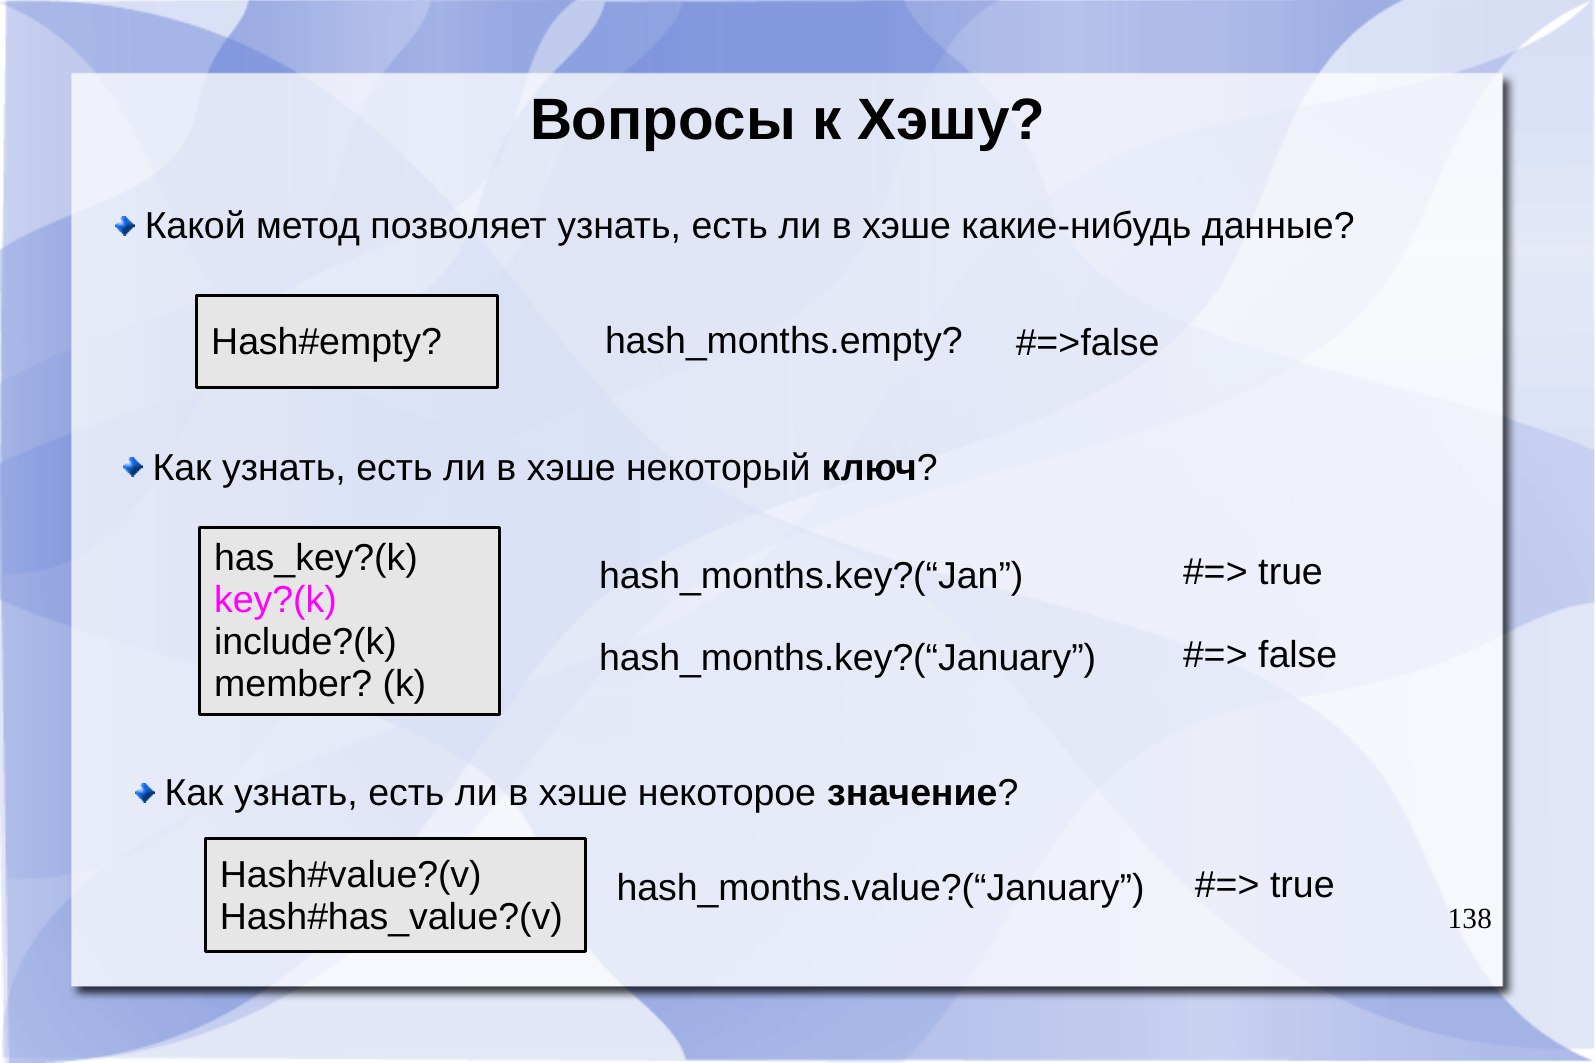

# Вопросы к Хэшу?
 Какой метод позволяет узнать, есть ли в хэше какие-нибудь данные?
Hash#empty?
hash_months.empty?
#=>false
 Как узнать, есть ли в хэше некоторый ключ?
has_key?(k)
key?(k)
include?(k)
member? (k)
hash_months.key?(“Jan”)
hash_months.key?(“January”)
#=> true
#=> false
 Как узнать, есть ли в хэше некоторое значение?
Hash#value?(v)
Hash#has_value?(v)
#=> true
hash_months.value?(“January”)
138